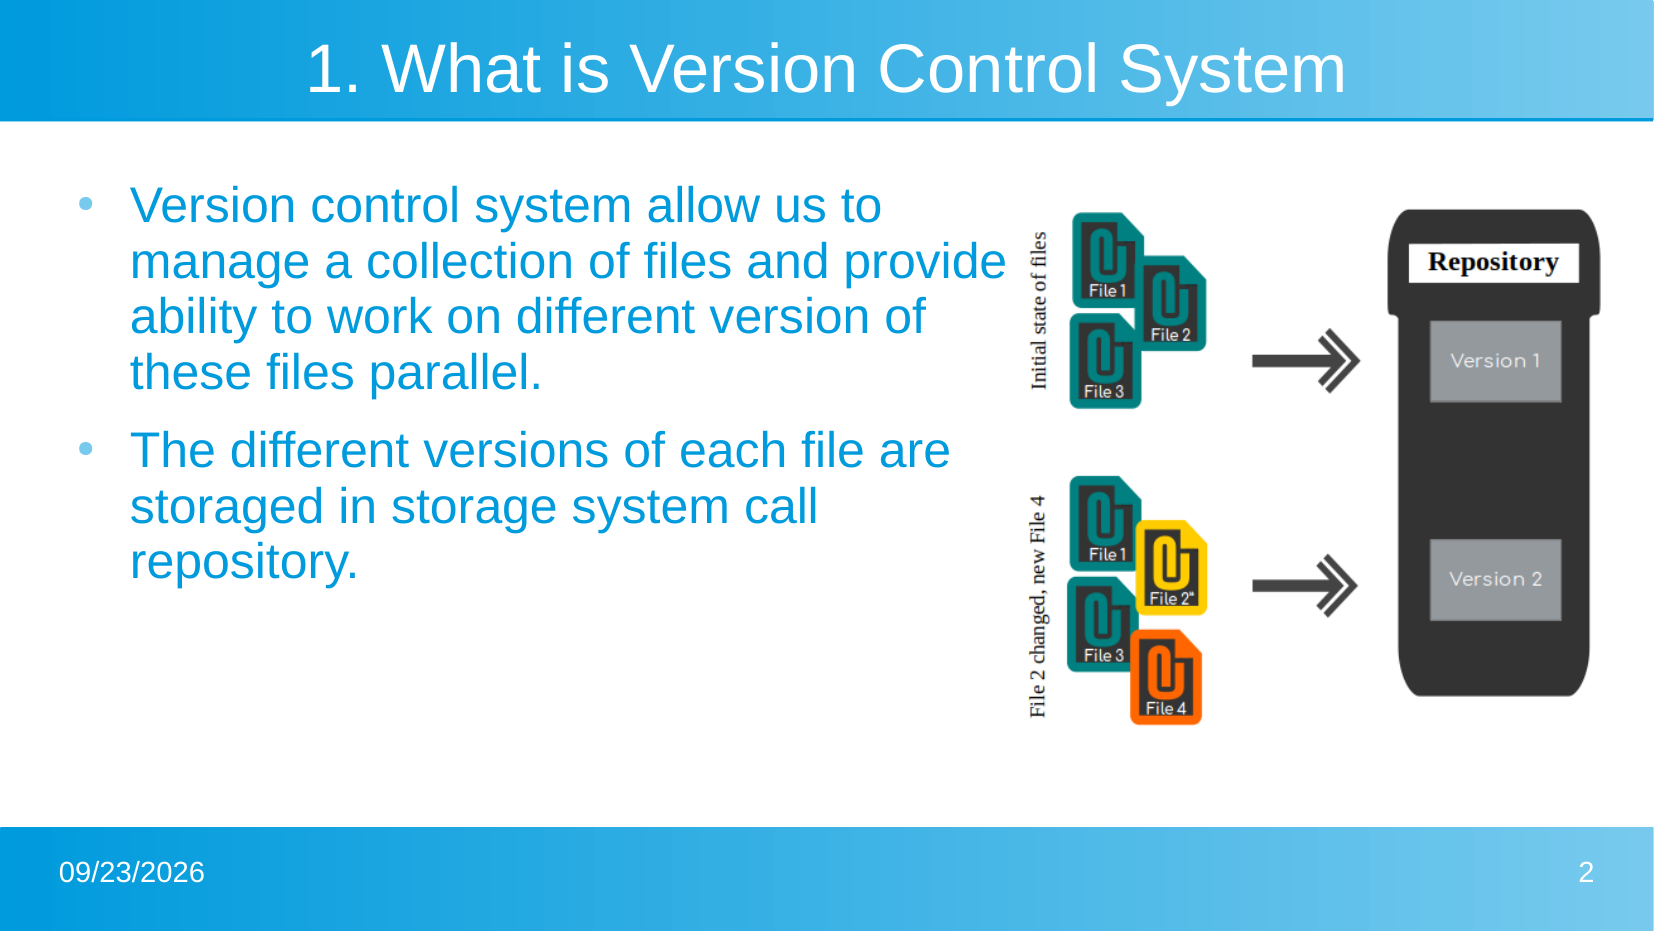

# 1. What is Version Control System
Version control system allow us to manage a collection of files and provide ability to work on different version of these files parallel.
The different versions of each file are storaged in storage system call repository.
2